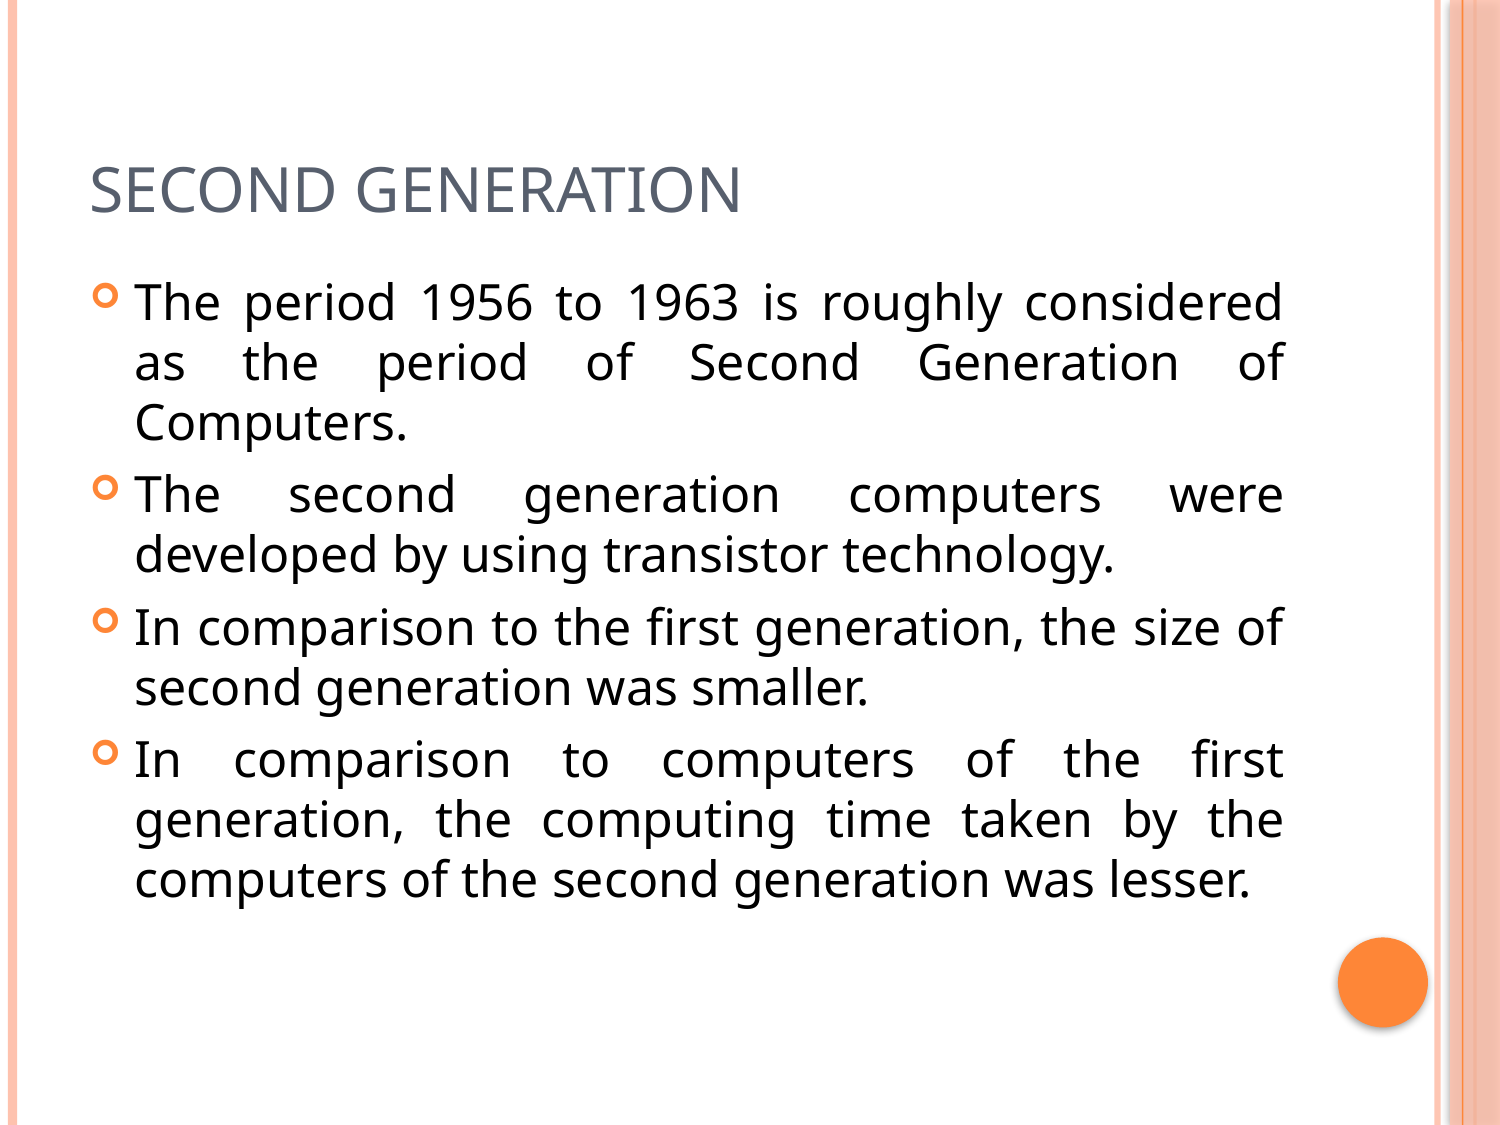

# Second Generation
The period 1956 to 1963 is roughly considered as the period of Second Generation of Computers.
The second generation computers were developed by using transistor technology.
In comparison to the first generation, the size of second generation was smaller.
In comparison to computers of the first generation, the computing time taken by the computers of the second generation was lesser.